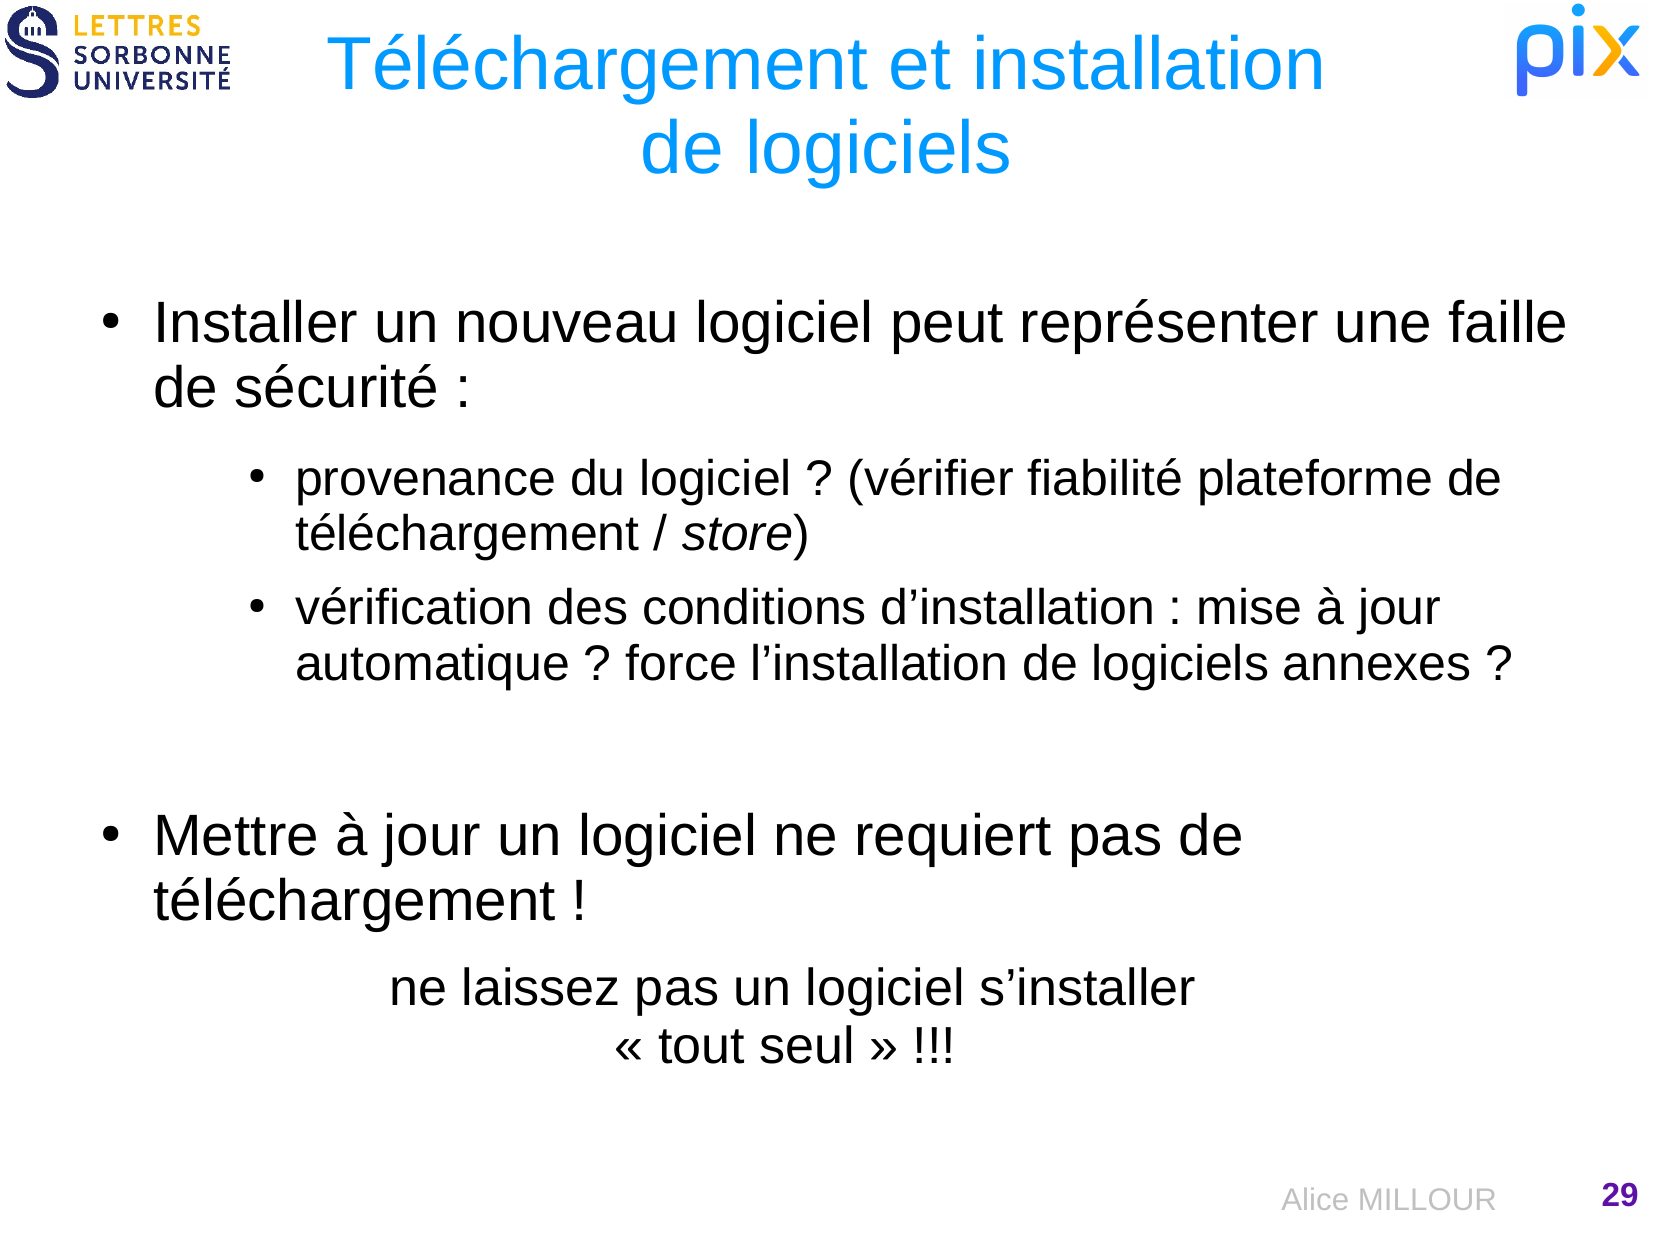

# Téléchargement et installation de logiciels
Installer un nouveau logiciel peut représenter une faille de sécurité :
provenance du logiciel ? (vérifier fiabilité plateforme de téléchargement / store)
vérification des conditions d’installation : mise à jour automatique ? force l’installation de logiciels annexes ?
Mettre à jour un logiciel ne requiert pas de téléchargement !
ne laissez pas un logiciel s’installer « tout seul » !!!